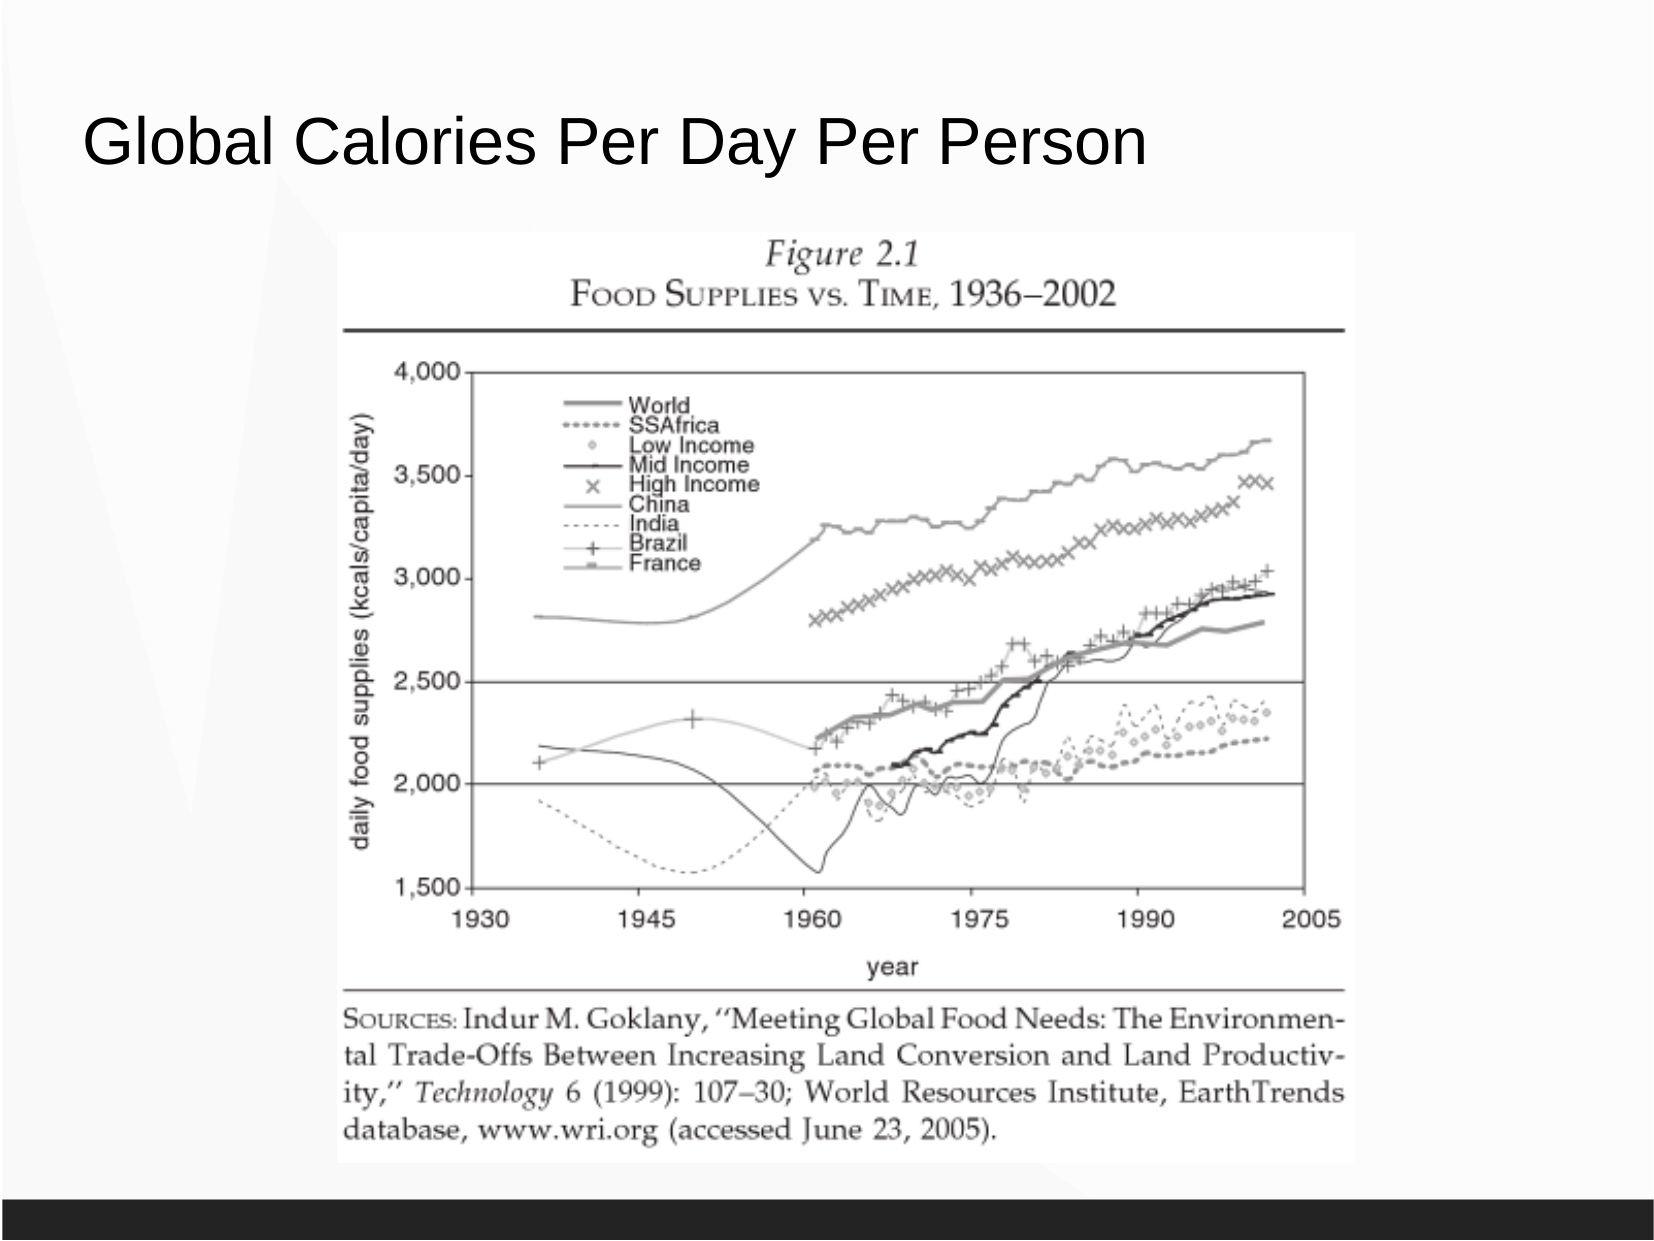

# Global Calories Per Day Per Person